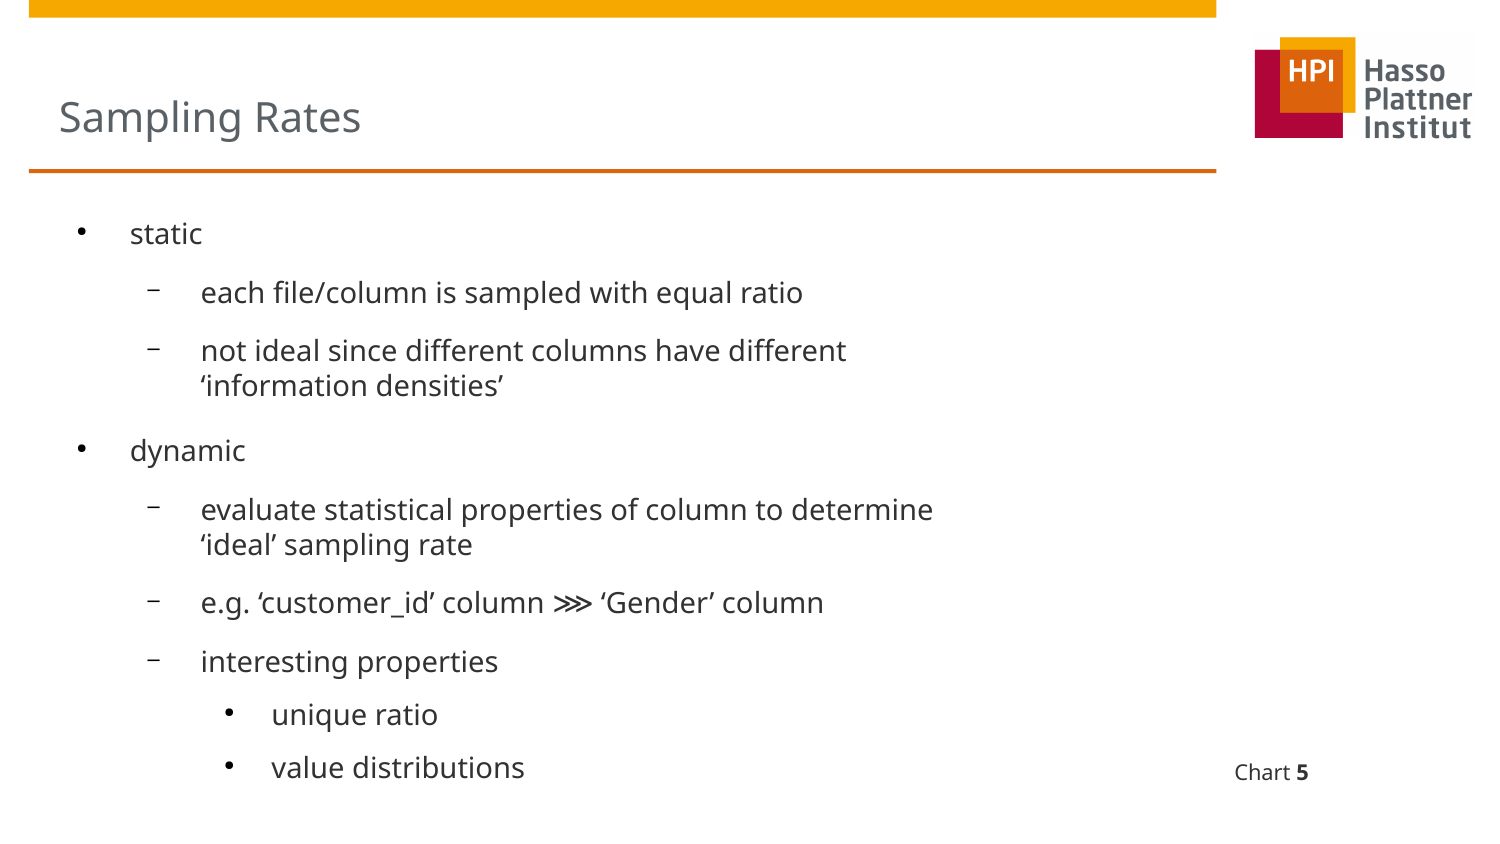

# Sampling Rates
static
each file/column is sampled with equal ratio
not ideal since different columns have different
‘information densities’
dynamic
evaluate statistical properties of column to determine
‘ideal’ sampling rate
e.g. ‘customer_id’ column ⋙ ‘Gender’ column
interesting properties
unique ratio
value distributions
Chart